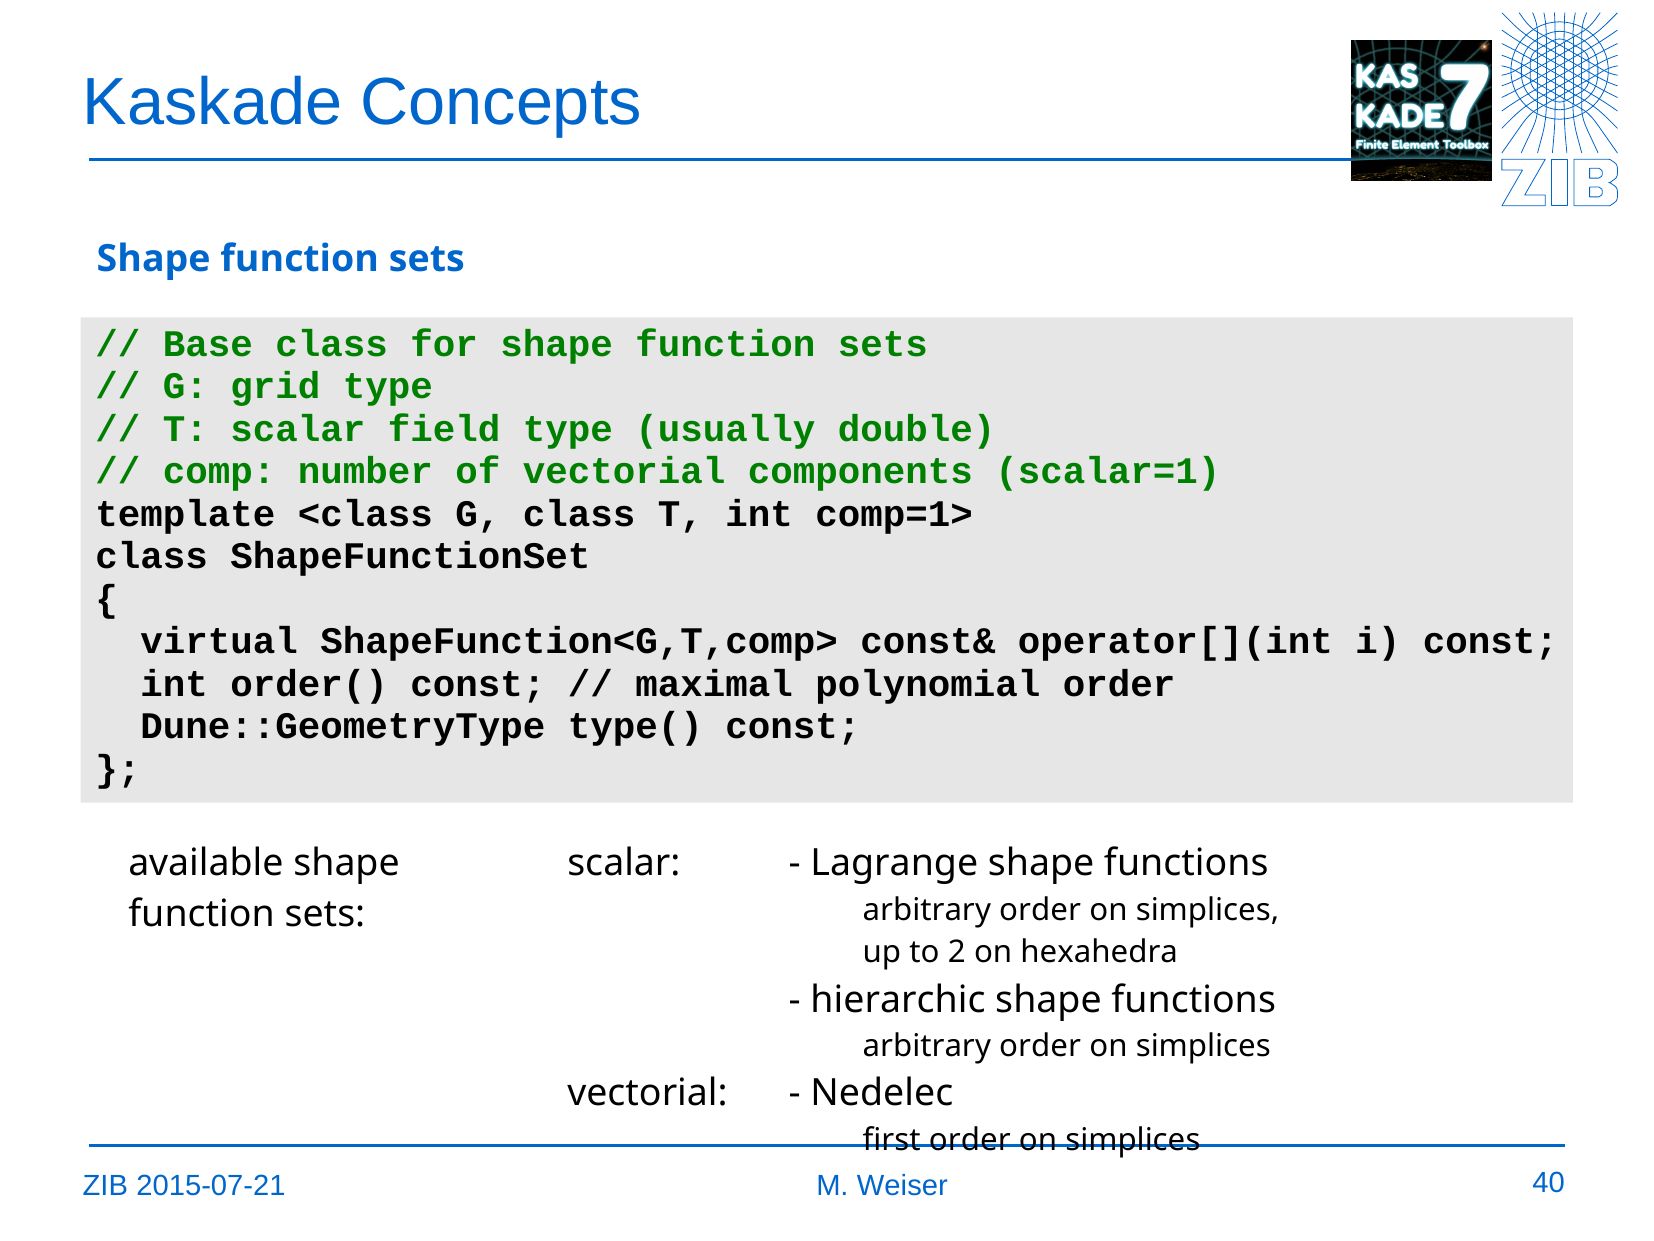

# Kaskade Concepts
Shape function sets
// Base class for shape function sets
// G: grid type
// T: scalar field type (usually double)
// comp: number of vectorial components (scalar=1)
template <class G, class T, int comp=1>
class ShapeFunctionSet
{
 virtual ShapeFunction<G,T,comp> const& operator[](int i) const;
 int order() const; // maximal polynomial order
 Dune::GeometryType type() const;
};
available shape
function sets:
scalar:		- Lagrange shape functions
			 	arbitrary order on simplices,
			 	up to 2 on hexahedra
			- hierarchic shape functions
			 	arbitrary order on simplices
vectorial:	- Nedelec
			 	first order on simplices
40
ZIB 2015-07-21
M. Weiser